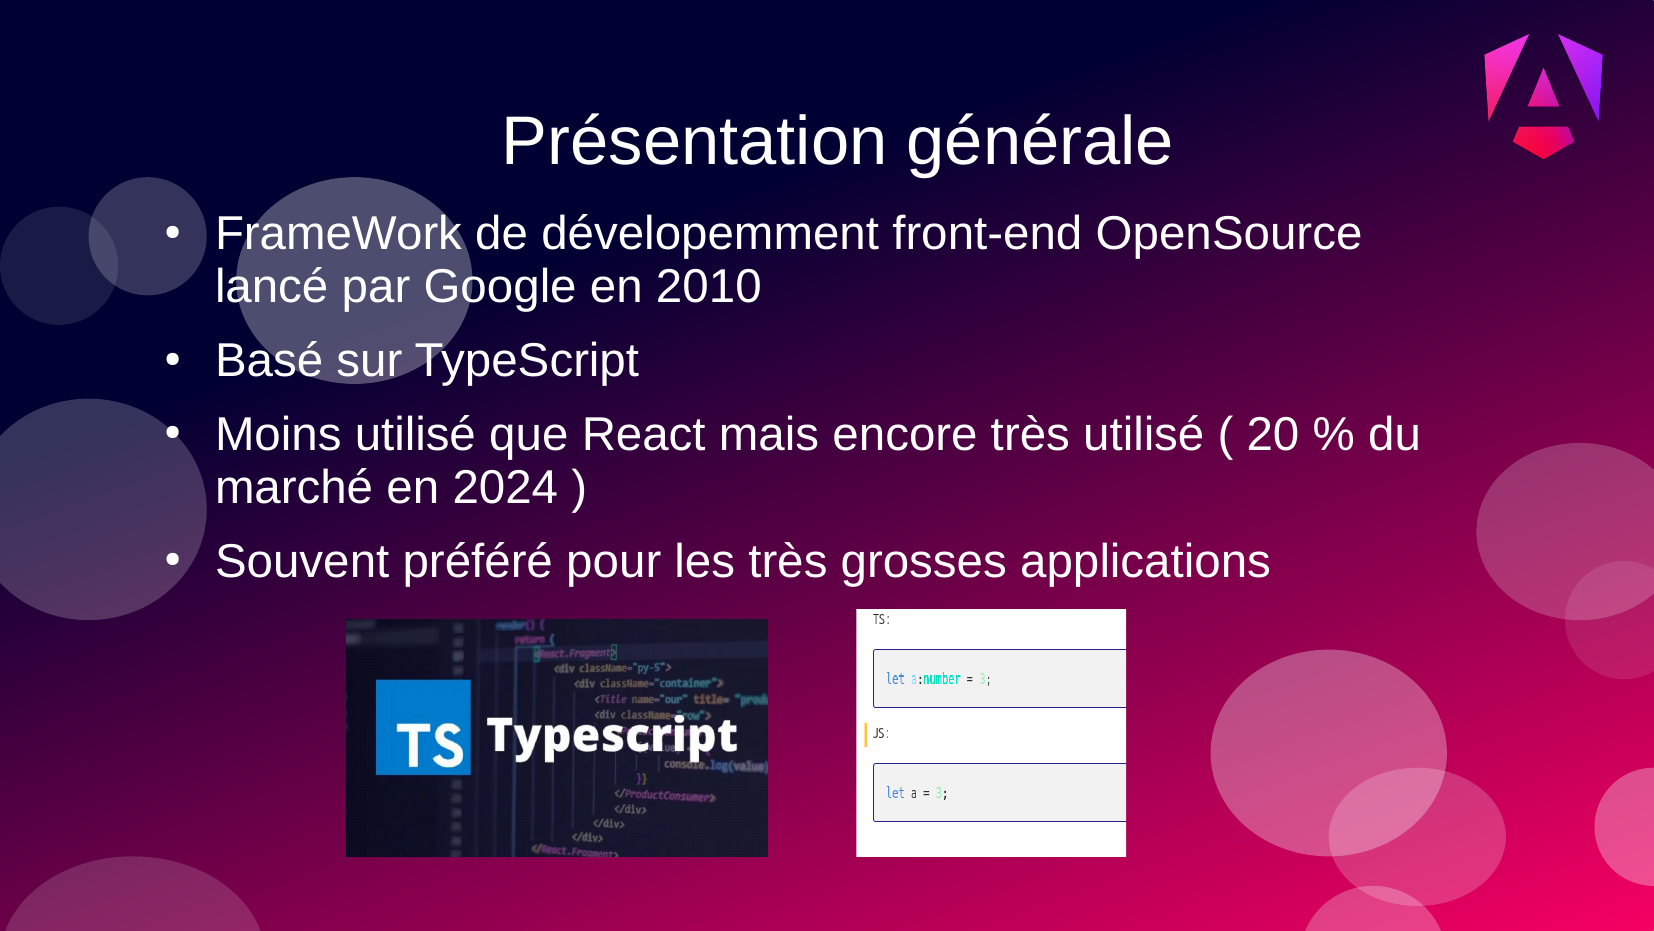

# Présentation générale
FrameWork de dévelopemment front-end OpenSource lancé par Google en 2010
Basé sur TypeScript
Moins utilisé que React mais encore très utilisé ( 20 % du marché en 2024 )
Souvent préféré pour les très grosses applications